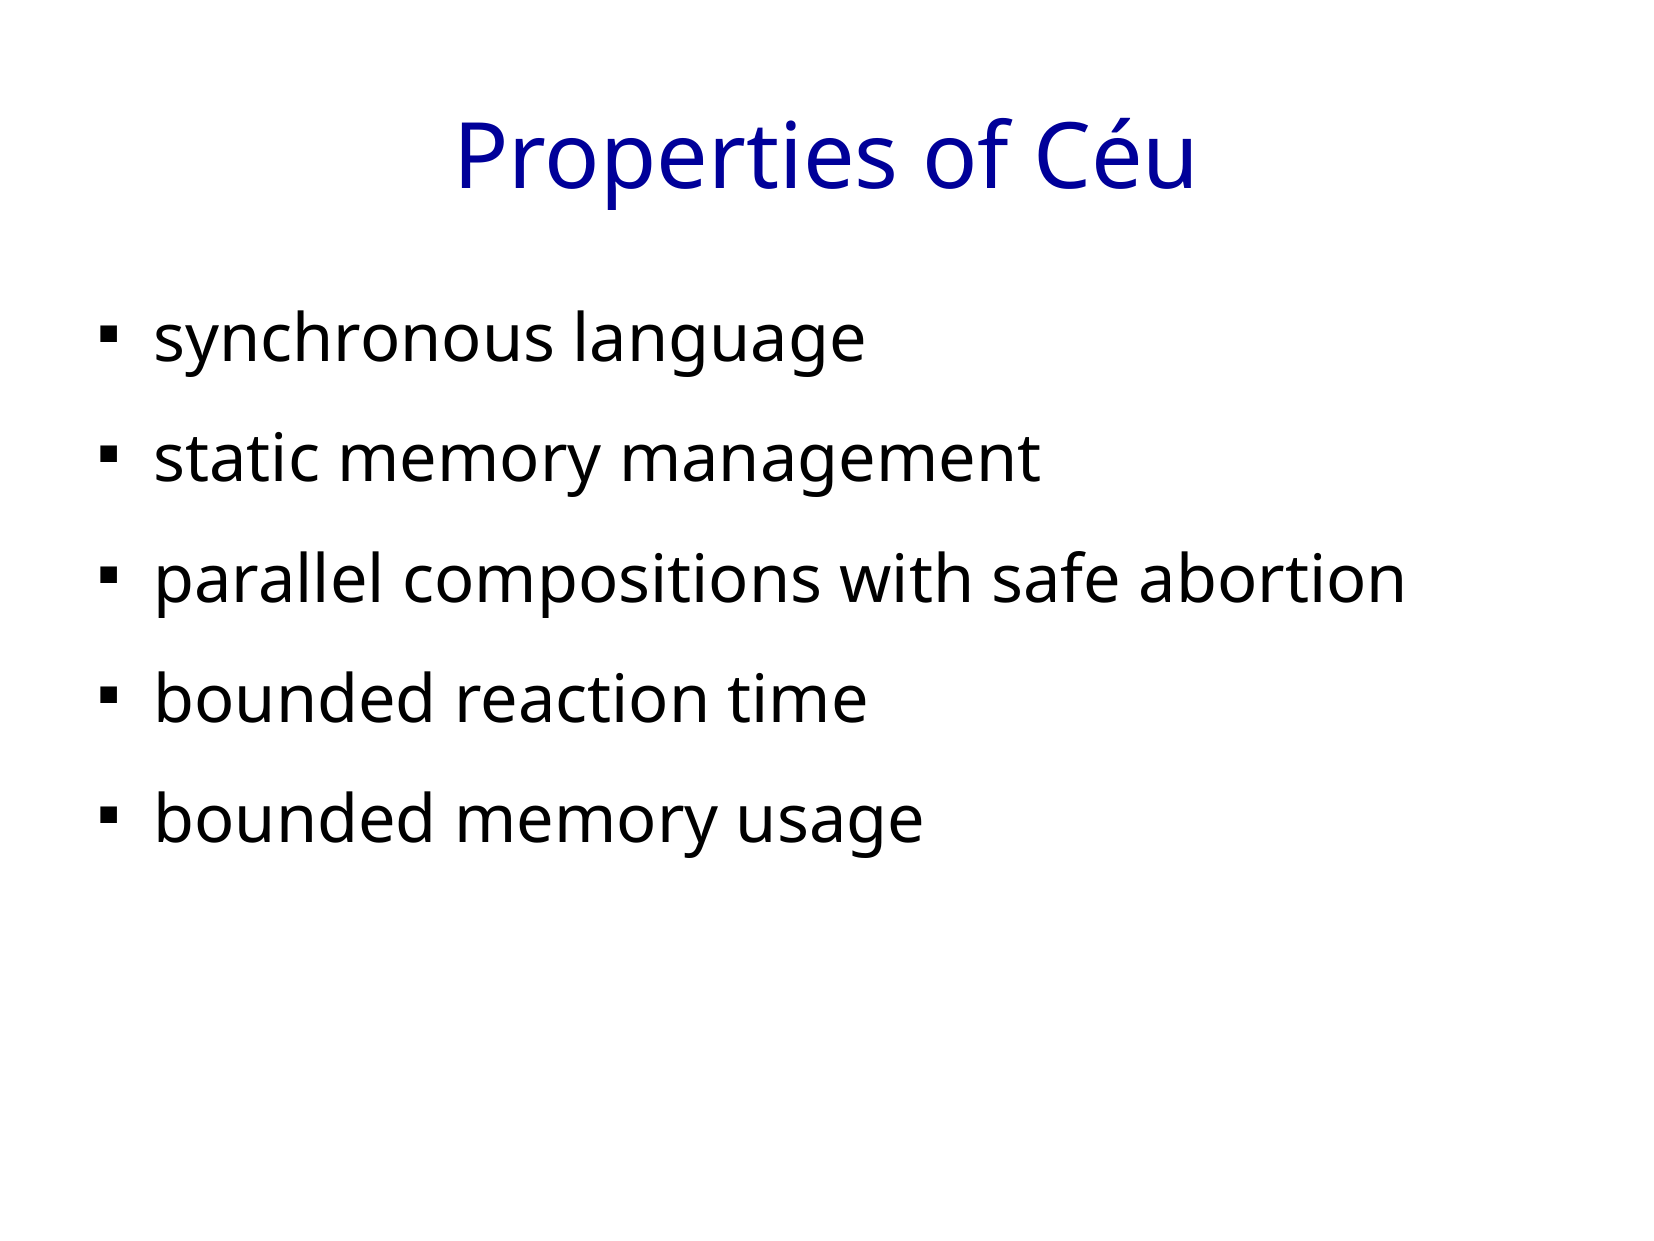

# Properties of Céu
synchronous language
static memory management
parallel compositions with safe abortion
bounded reaction time
bounded memory usage